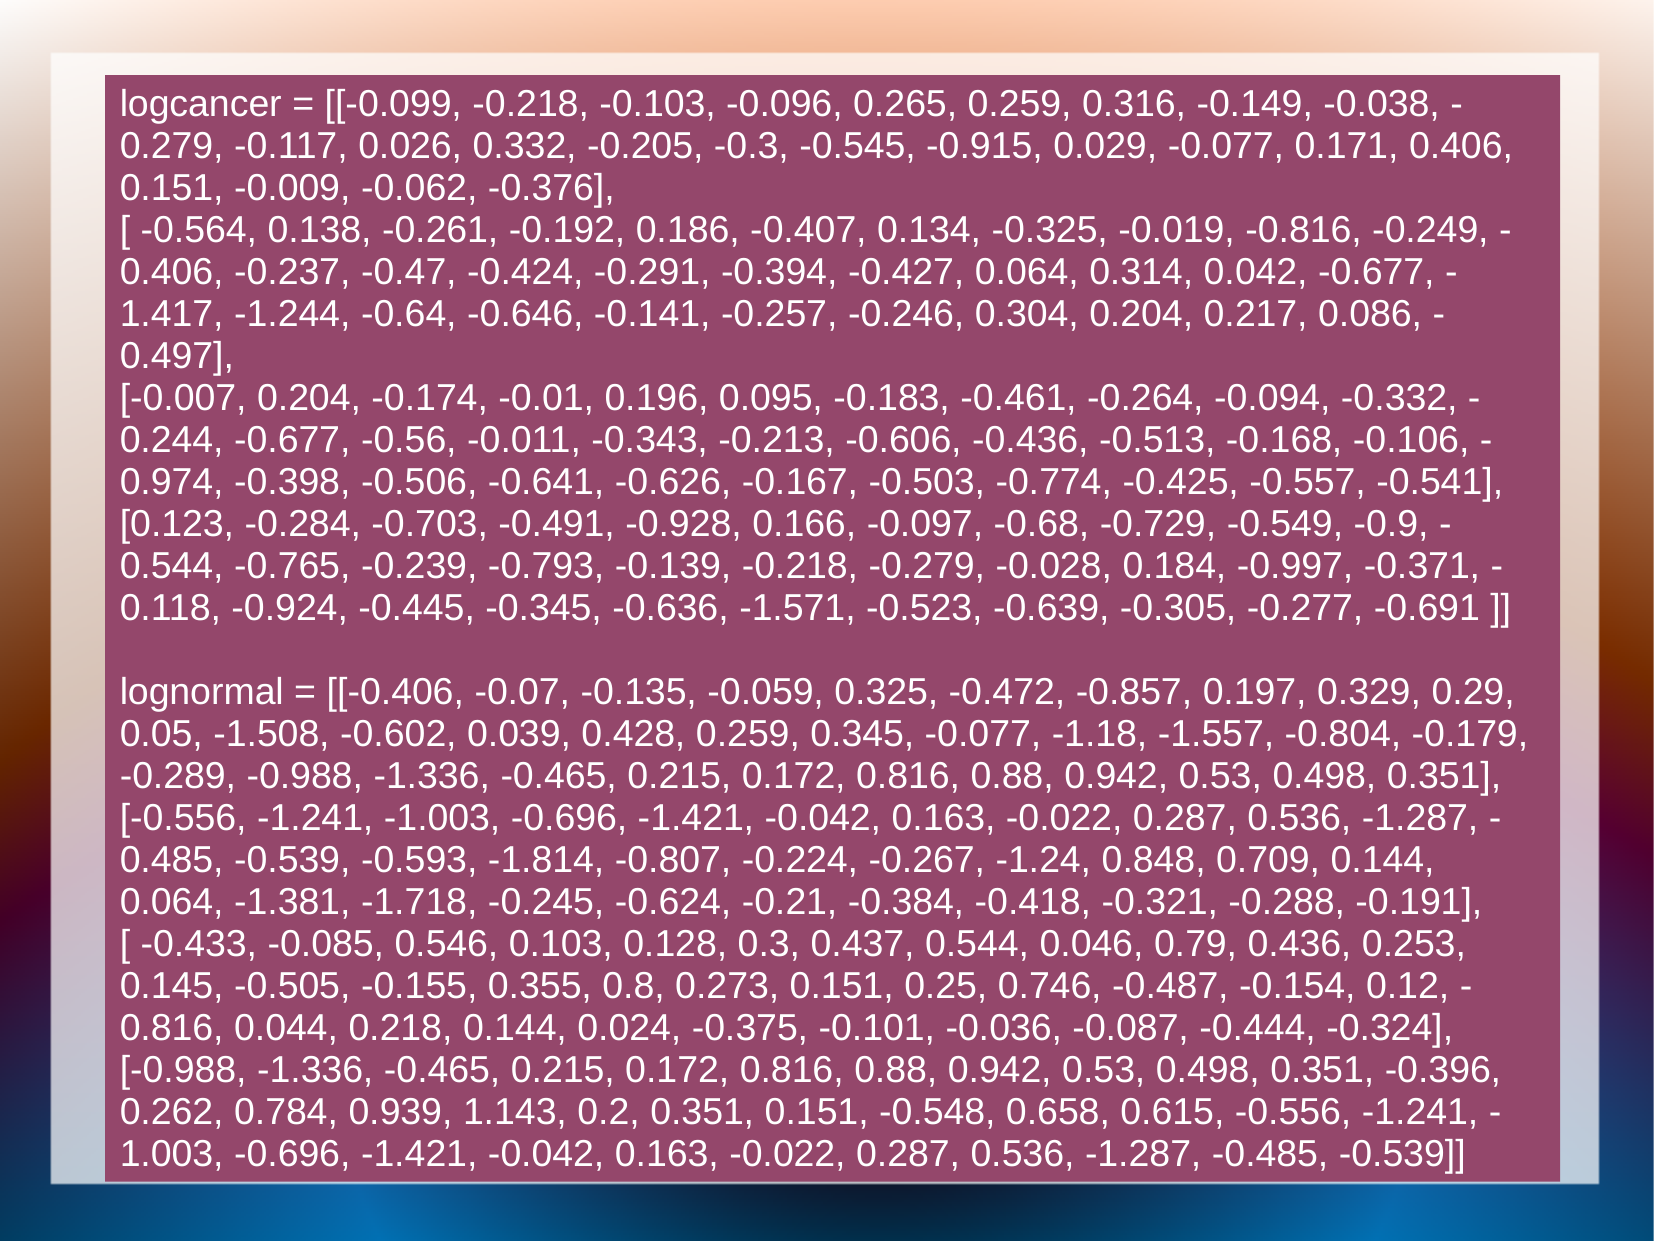

logcancer = [[-0.099, -0.218, -0.103, -0.096, 0.265, 0.259, 0.316, -0.149, -0.038, -0.279, -0.117, 0.026, 0.332, -0.205, -0.3, -0.545, -0.915, 0.029, -0.077, 0.171, 0.406, 0.151, -0.009, -0.062, -0.376],
[ -0.564, 0.138, -0.261, -0.192, 0.186, -0.407, 0.134, -0.325, -0.019, -0.816, -0.249, -0.406, -0.237, -0.47, -0.424, -0.291, -0.394, -0.427, 0.064, 0.314, 0.042, -0.677, -1.417, -1.244, -0.64, -0.646, -0.141, -0.257, -0.246, 0.304, 0.204, 0.217, 0.086, -0.497],
[-0.007, 0.204, -0.174, -0.01, 0.196, 0.095, -0.183, -0.461, -0.264, -0.094, -0.332, -0.244, -0.677, -0.56, -0.011, -0.343, -0.213, -0.606, -0.436, -0.513, -0.168, -0.106, -0.974, -0.398, -0.506, -0.641, -0.626, -0.167, -0.503, -0.774, -0.425, -0.557, -0.541],
[0.123, -0.284, -0.703, -0.491, -0.928, 0.166, -0.097, -0.68, -0.729, -0.549, -0.9, -0.544, -0.765, -0.239, -0.793, -0.139, -0.218, -0.279, -0.028, 0.184, -0.997, -0.371, -0.118, -0.924, -0.445, -0.345, -0.636, -1.571, -0.523, -0.639, -0.305, -0.277, -0.691 ]]
lognormal = [[-0.406, -0.07, -0.135, -0.059, 0.325, -0.472, -0.857, 0.197, 0.329, 0.29, 0.05, -1.508, -0.602, 0.039, 0.428, 0.259, 0.345, -0.077, -1.18, -1.557, -0.804, -0.179, -0.289, -0.988, -1.336, -0.465, 0.215, 0.172, 0.816, 0.88, 0.942, 0.53, 0.498, 0.351],
[-0.556, -1.241, -1.003, -0.696, -1.421, -0.042, 0.163, -0.022, 0.287, 0.536, -1.287, -0.485, -0.539, -0.593, -1.814, -0.807, -0.224, -0.267, -1.24, 0.848, 0.709, 0.144, 0.064, -1.381, -1.718, -0.245, -0.624, -0.21, -0.384, -0.418, -0.321, -0.288, -0.191],
[ -0.433, -0.085, 0.546, 0.103, 0.128, 0.3, 0.437, 0.544, 0.046, 0.79, 0.436, 0.253, 0.145, -0.505, -0.155, 0.355, 0.8, 0.273, 0.151, 0.25, 0.746, -0.487, -0.154, 0.12, -0.816, 0.044, 0.218, 0.144, 0.024, -0.375, -0.101, -0.036, -0.087, -0.444, -0.324],
[-0.988, -1.336, -0.465, 0.215, 0.172, 0.816, 0.88, 0.942, 0.53, 0.498, 0.351, -0.396, 0.262, 0.784, 0.939, 1.143, 0.2, 0.351, 0.151, -0.548, 0.658, 0.615, -0.556, -1.241, -1.003, -0.696, -1.421, -0.042, 0.163, -0.022, 0.287, 0.536, -1.287, -0.485, -0.539]]